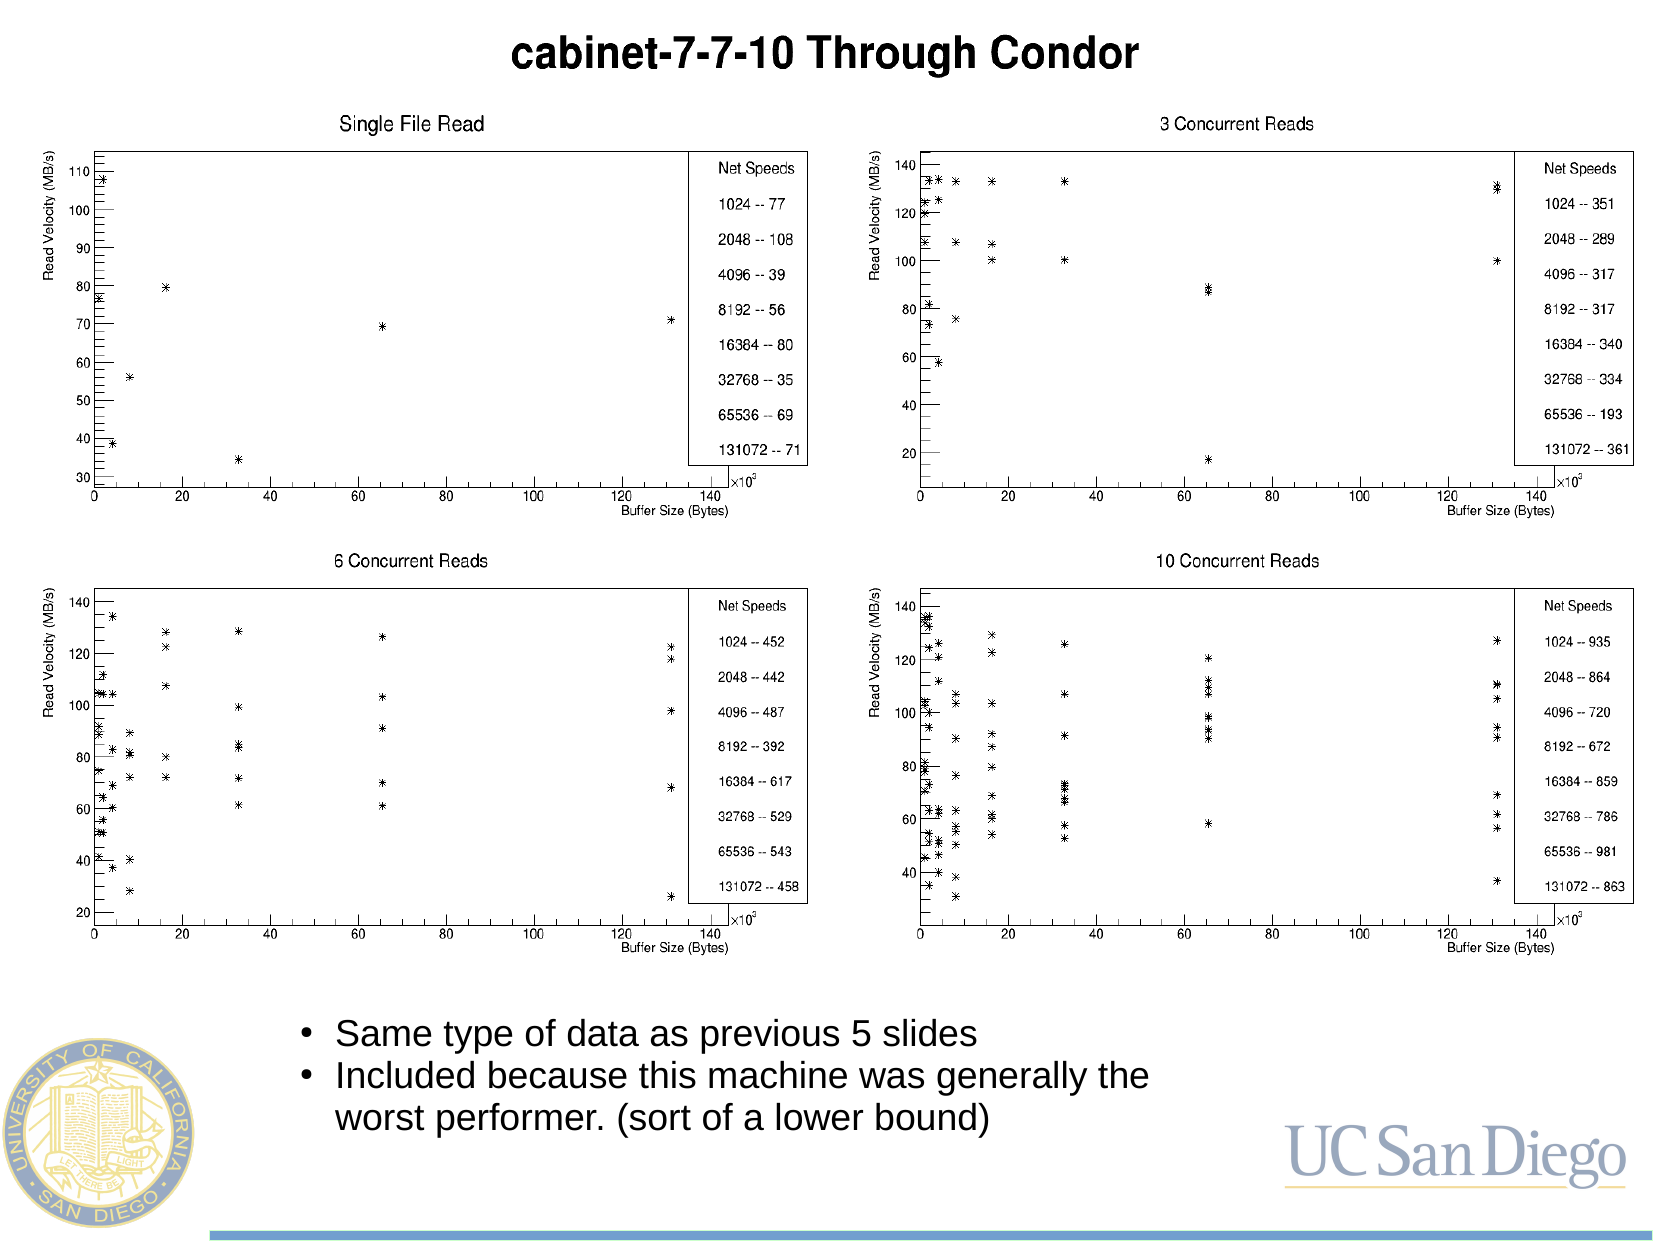

Same type of data as previous 5 slides
Included because this machine was generally the worst performer. (sort of a lower bound)